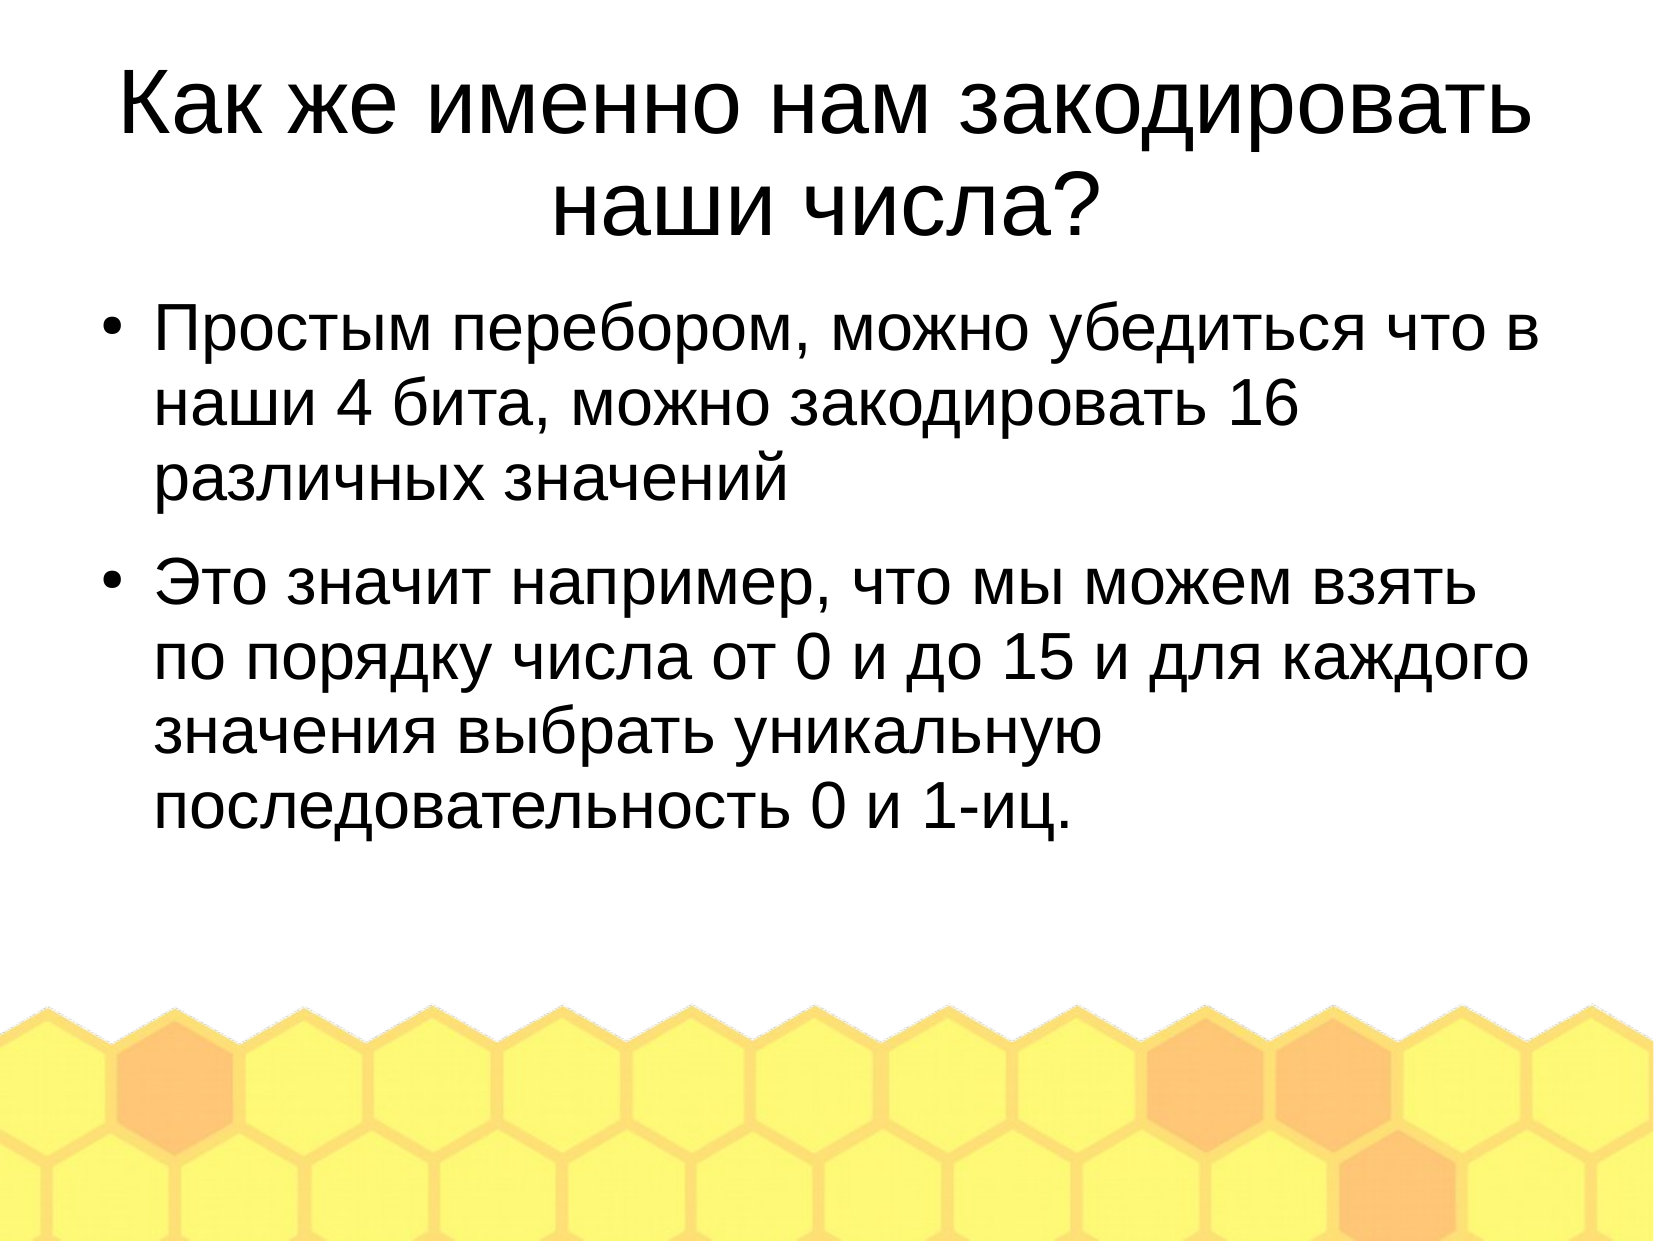

# Как же именно нам закодировать наши числа?
Простым перебором, можно убедиться что в наши 4 бита, можно закодировать 16 различных значений
Это значит например, что мы можем взять по порядку числа от 0 и до 15 и для каждого значения выбрать уникальную последовательность 0 и 1-иц.